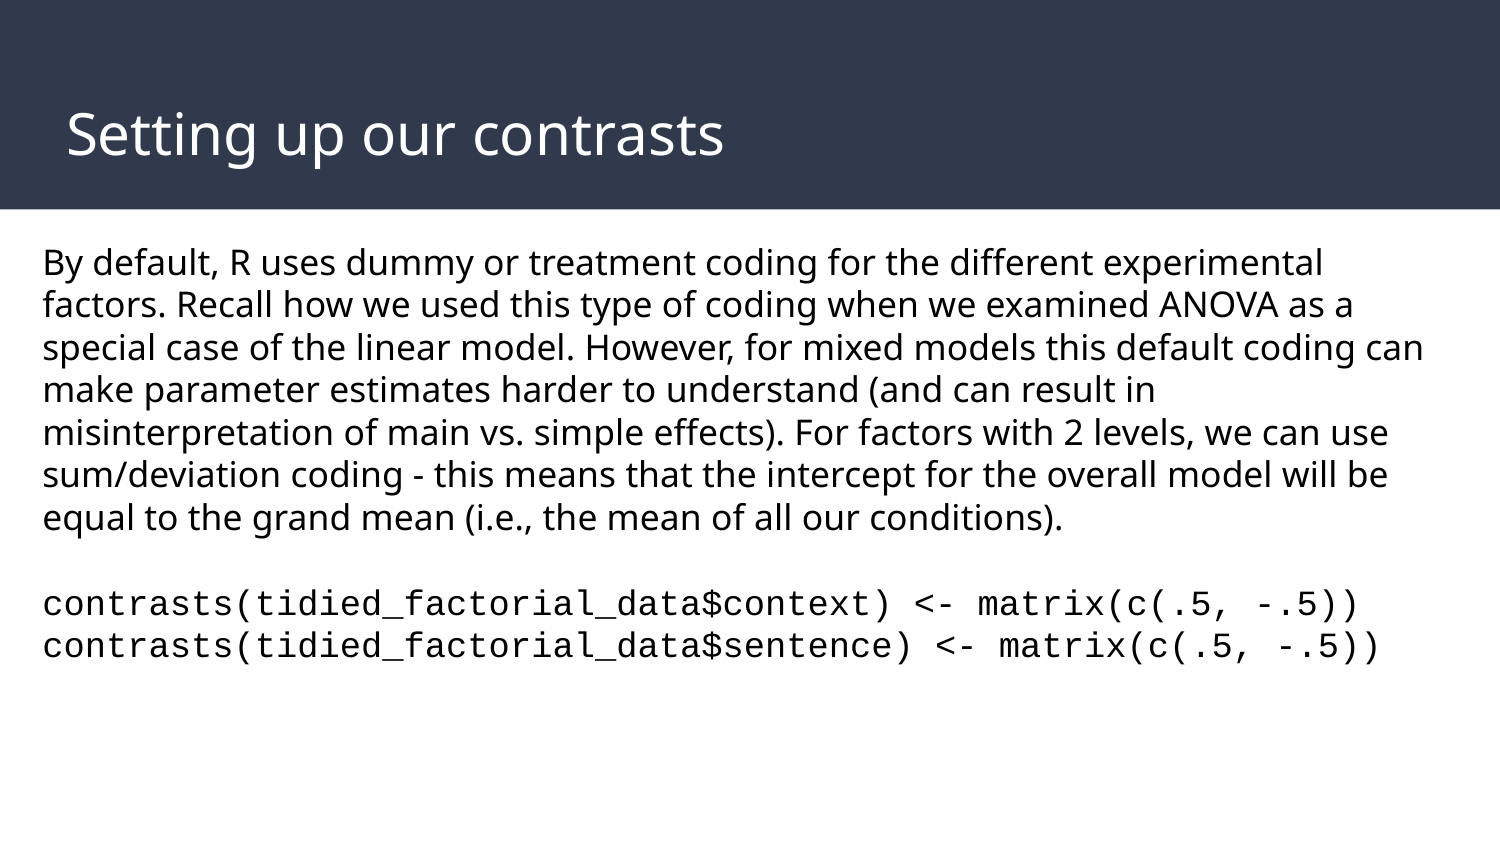

# Setting up our contrasts
By default, R uses dummy or treatment coding for the different experimental factors. Recall how we used this type of coding when we examined ANOVA as a special case of the linear model. However, for mixed models this default coding can make parameter estimates harder to understand (and can result in misinterpretation of main vs. simple effects). For factors with 2 levels, we can use sum/deviation coding - this means that the intercept for the overall model will be equal to the grand mean (i.e., the mean of all our conditions).
contrasts(tidied_factorial_data$context) <- matrix(c(.5, -.5))
contrasts(tidied_factorial_data$sentence) <- matrix(c(.5, -.5))